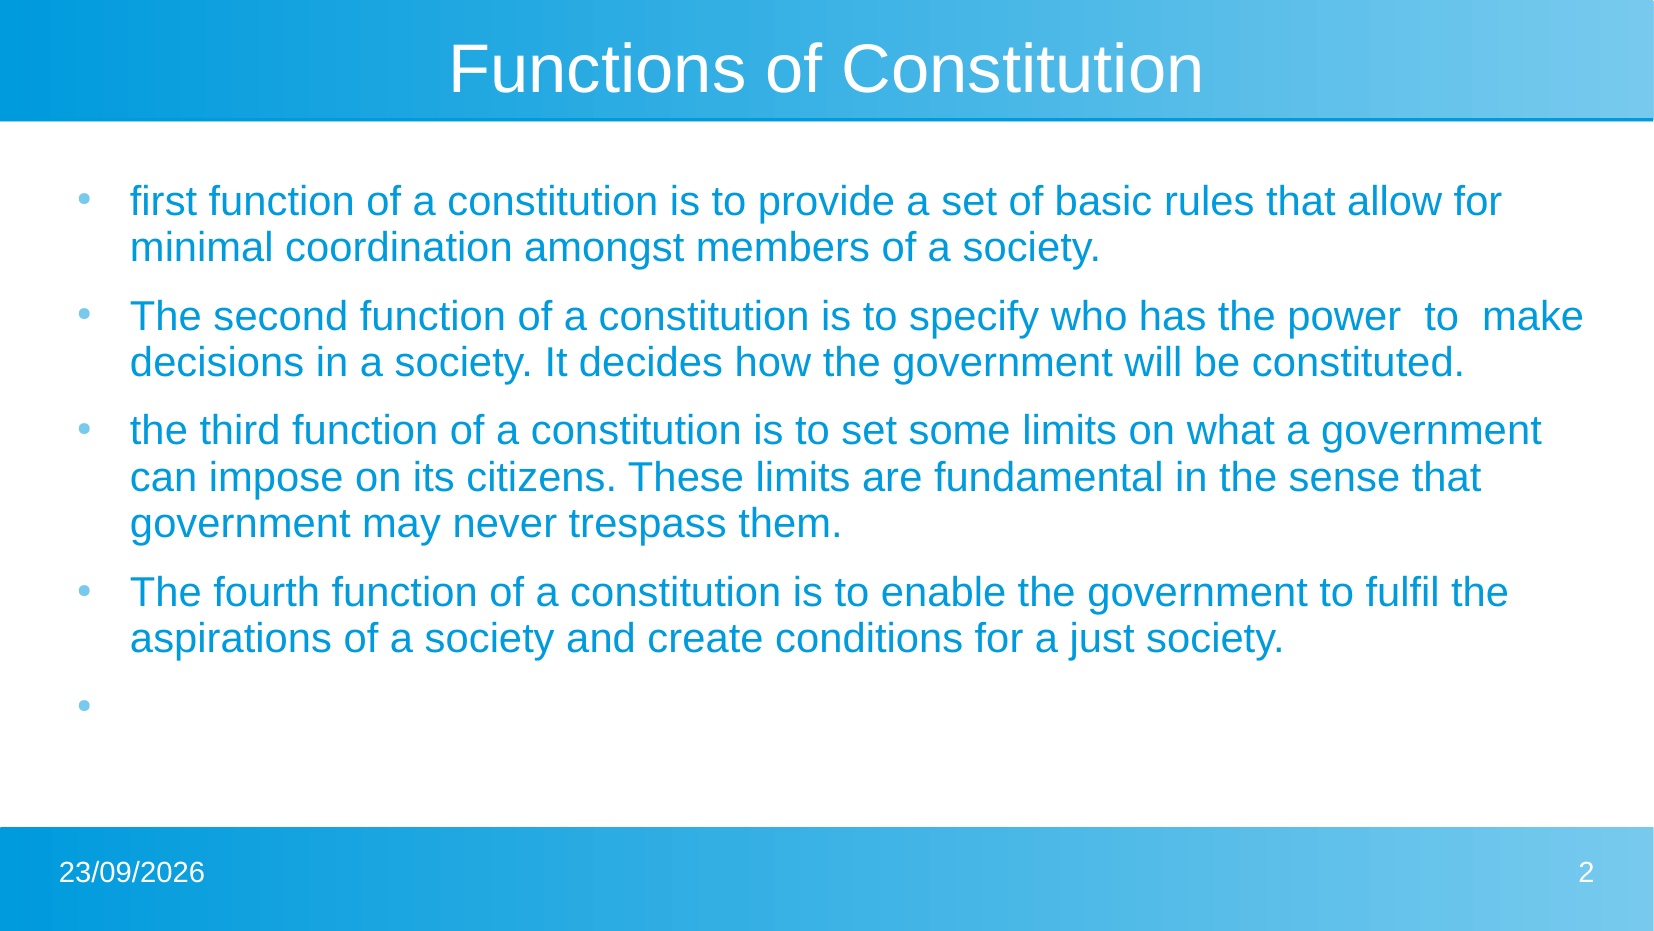

# Functions of Constitution
first function of a constitution is to provide a set of basic rules that allow for minimal coordination amongst members of a society.
The second function of a constitution is to specify who has the power to make decisions in a society. It decides how the government will be constituted.
the third function of a constitution is to set some limits on what a government can impose on its citizens. These limits are fundamental in the sense that government may never trespass them.
The fourth function of a constitution is to enable the government to fulfil the aspirations of a society and create conditions for a just society.
2